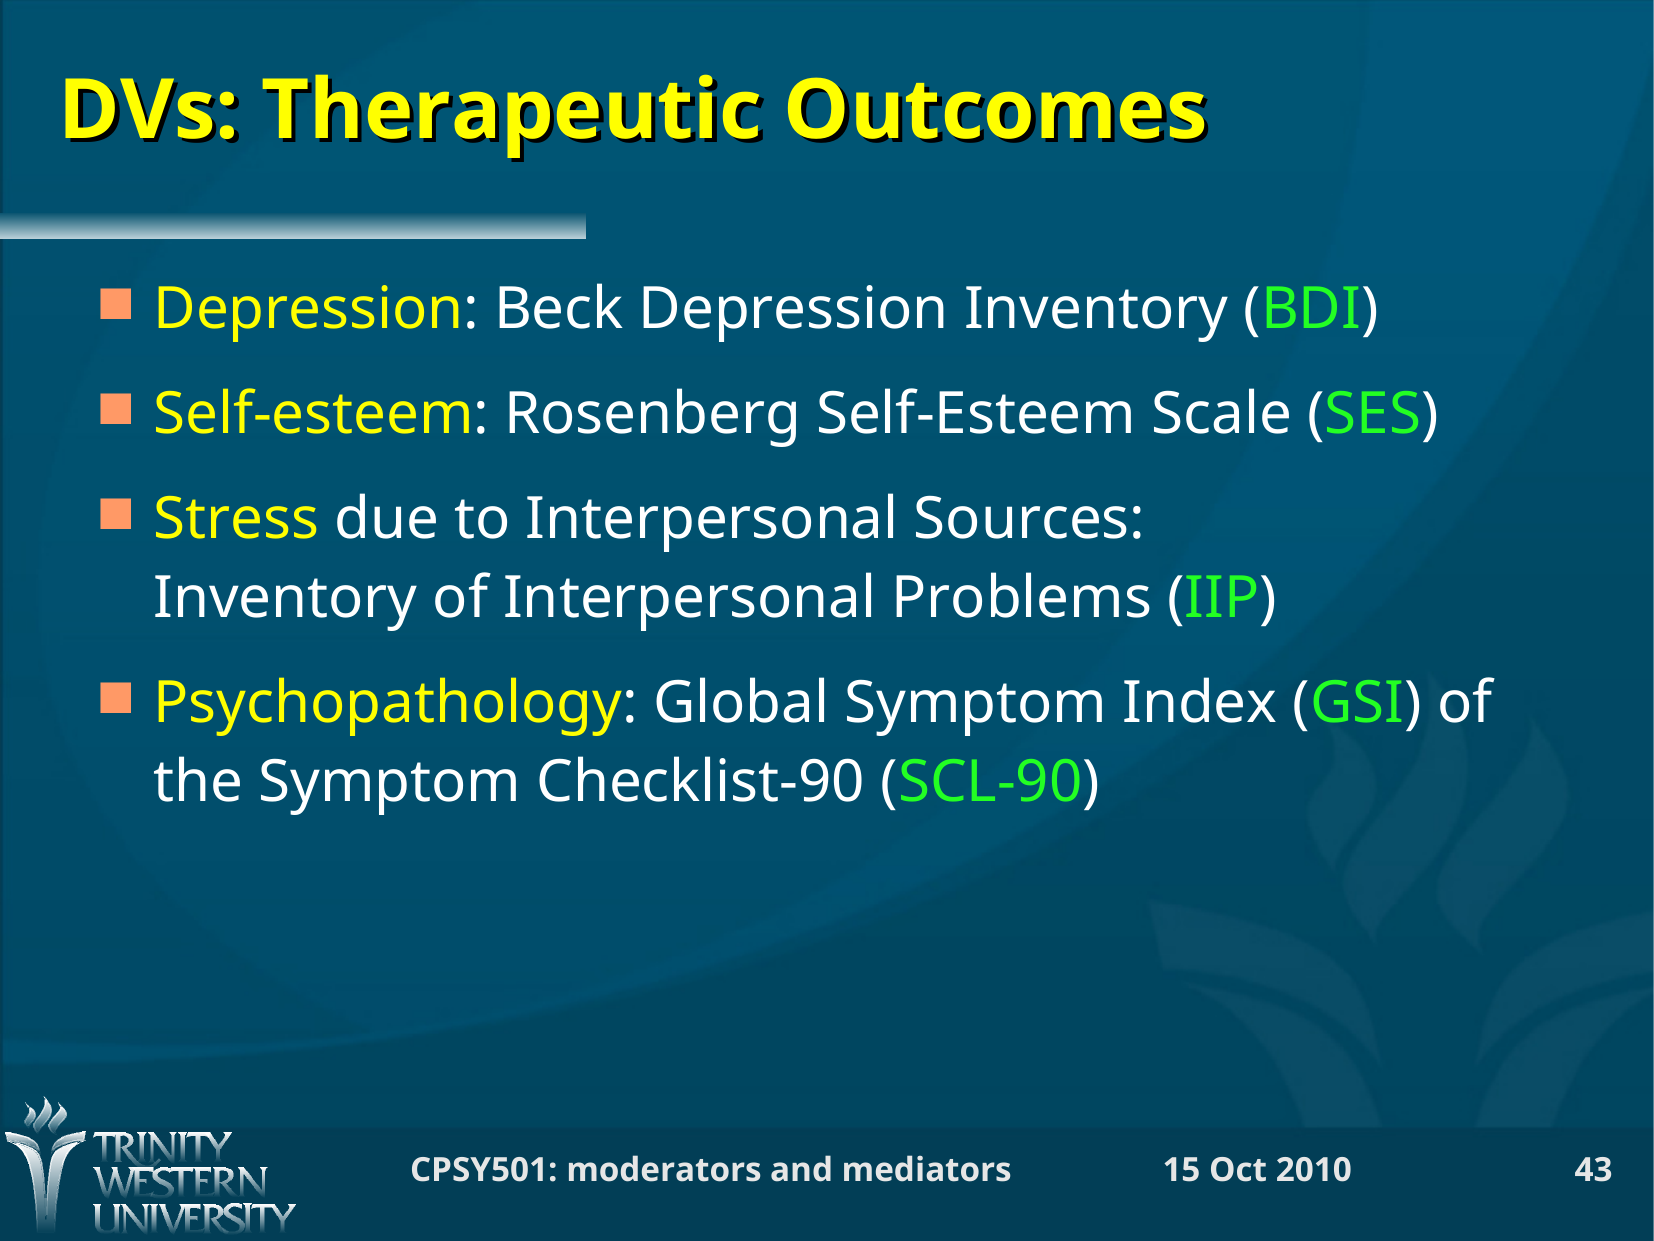

# DVs: Therapeutic Outcomes
Depression: Beck Depression Inventory (BDI)
Self-esteem: Rosenberg Self-Esteem Scale (SES)
Stress due to Interpersonal Sources:
Inventory of Interpersonal Problems (IIP)
Psychopathology: Global Symptom Index (GSI) of the Symptom Checklist-90 (SCL-90)
CPSY501: moderators and mediators
15 Oct 2010
43